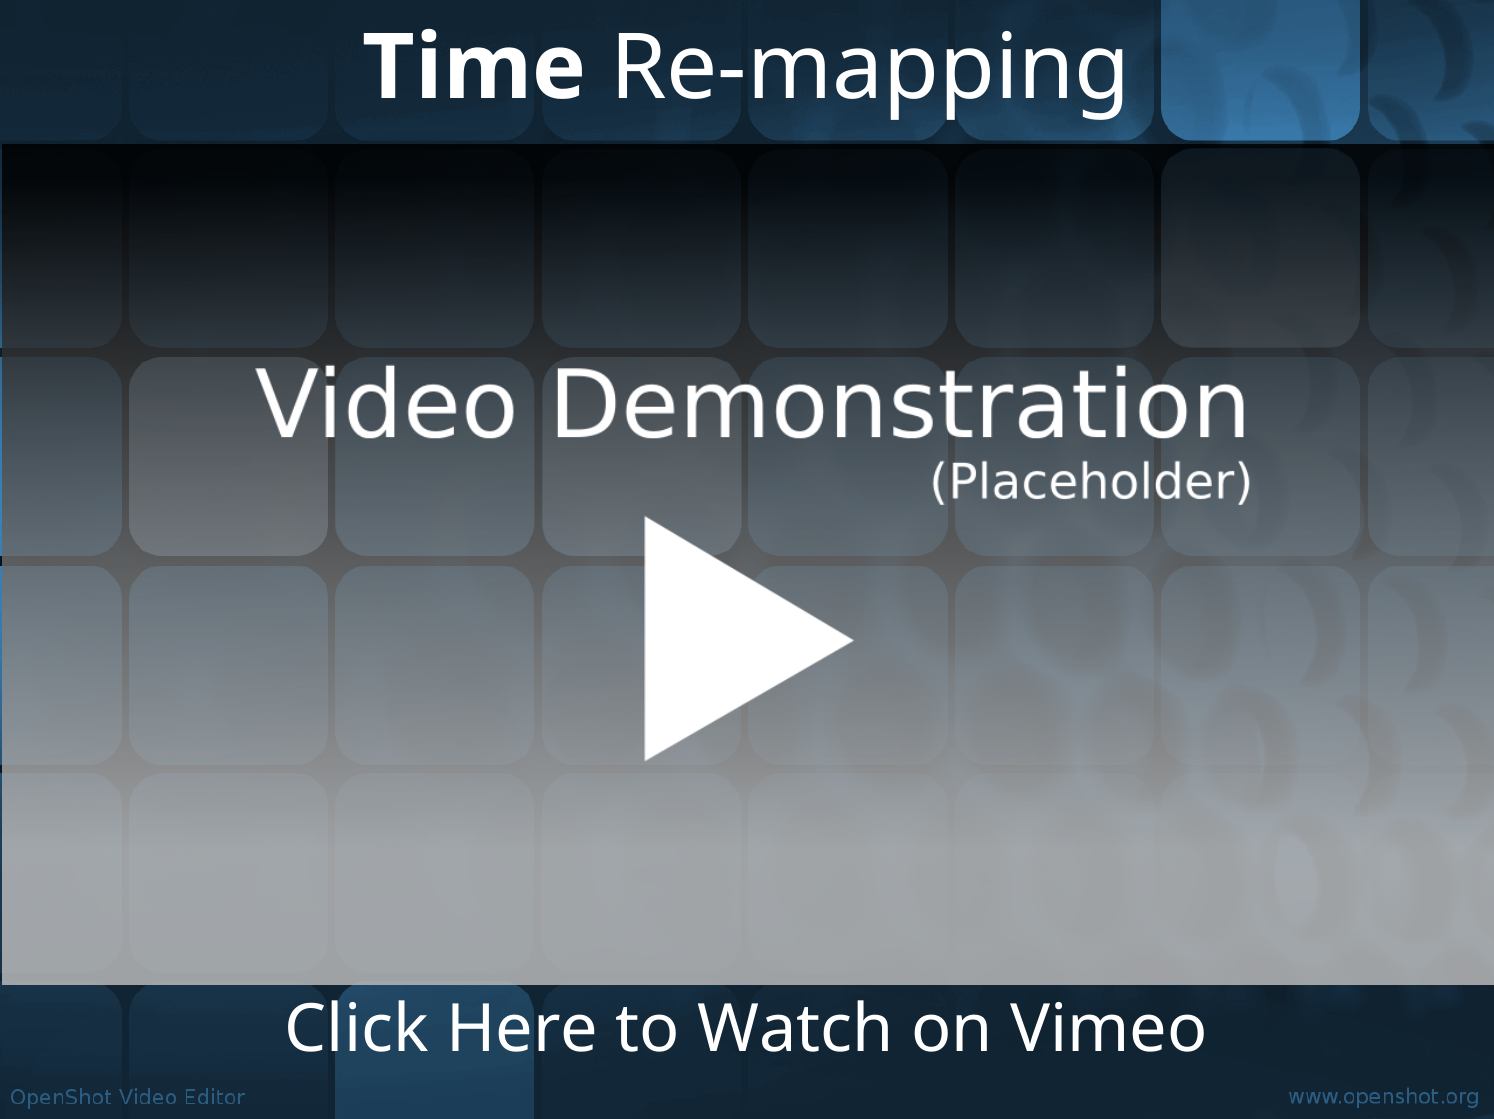

# Time Re-mapping
Click Here to Watch on Vimeo